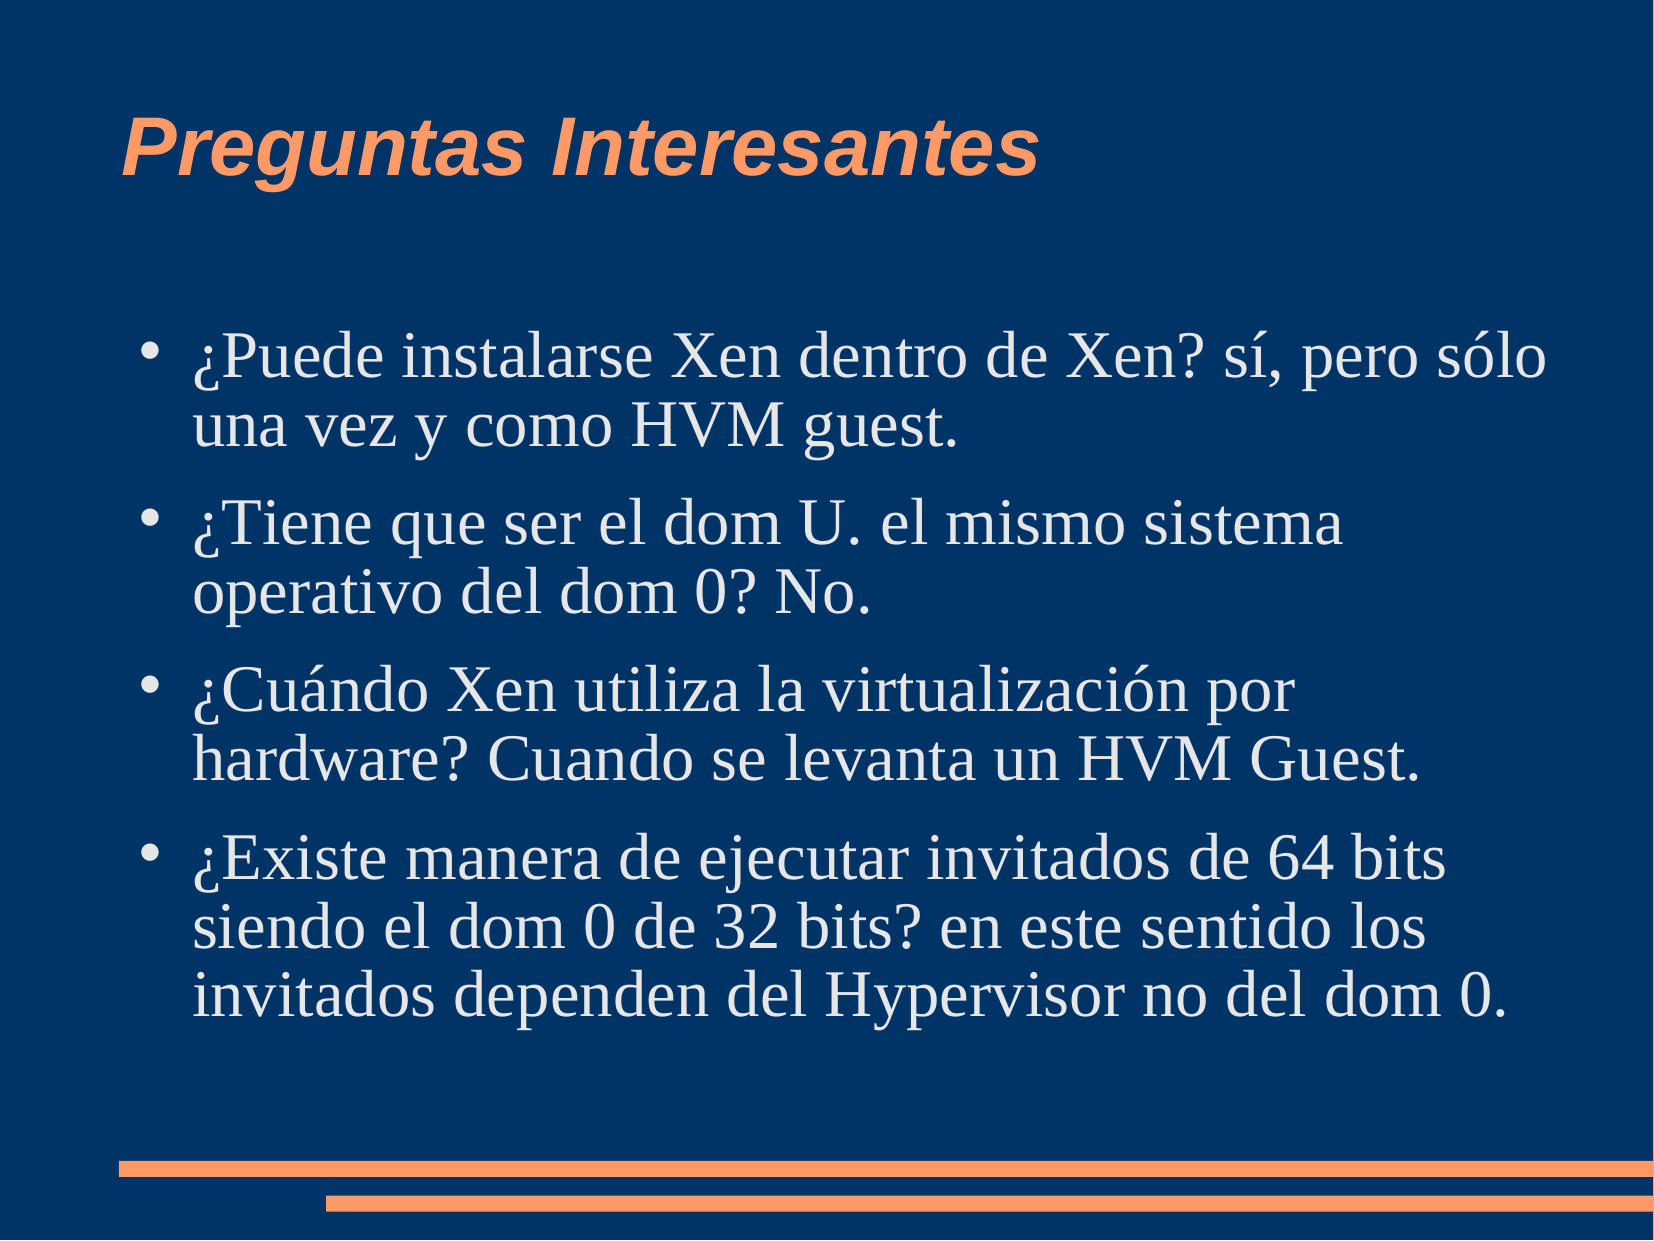

# Preguntas Interesantes
¿Puede instalarse Xen dentro de Xen? sí, pero sólo una vez y como HVM guest.
¿Tiene que ser el dom U. el mismo sistema operativo del dom 0? No.
¿Cuándo Xen utiliza la virtualización por hardware? Cuando se levanta un HVM Guest.
¿Existe manera de ejecutar invitados de 64 bits siendo el dom 0 de 32 bits? en este sentido los invitados dependen del Hypervisor no del dom 0.